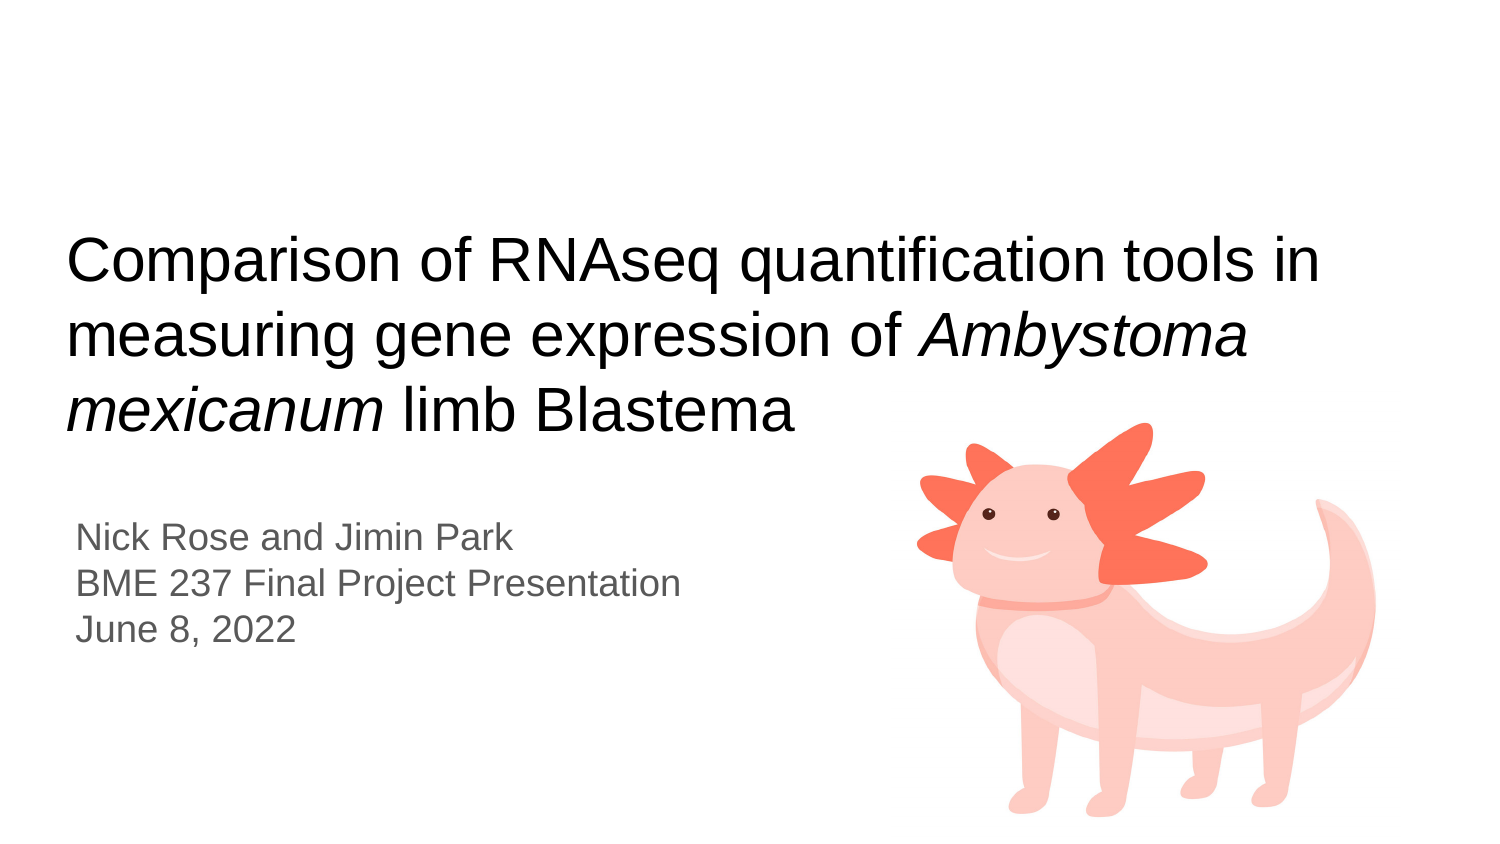

# Comparison of RNAseq quantification tools in measuring gene expression of Ambystoma mexicanum limb Blastema
Nick Rose and Jimin Park
BME 237 Final Project Presentation
June 8, 2022